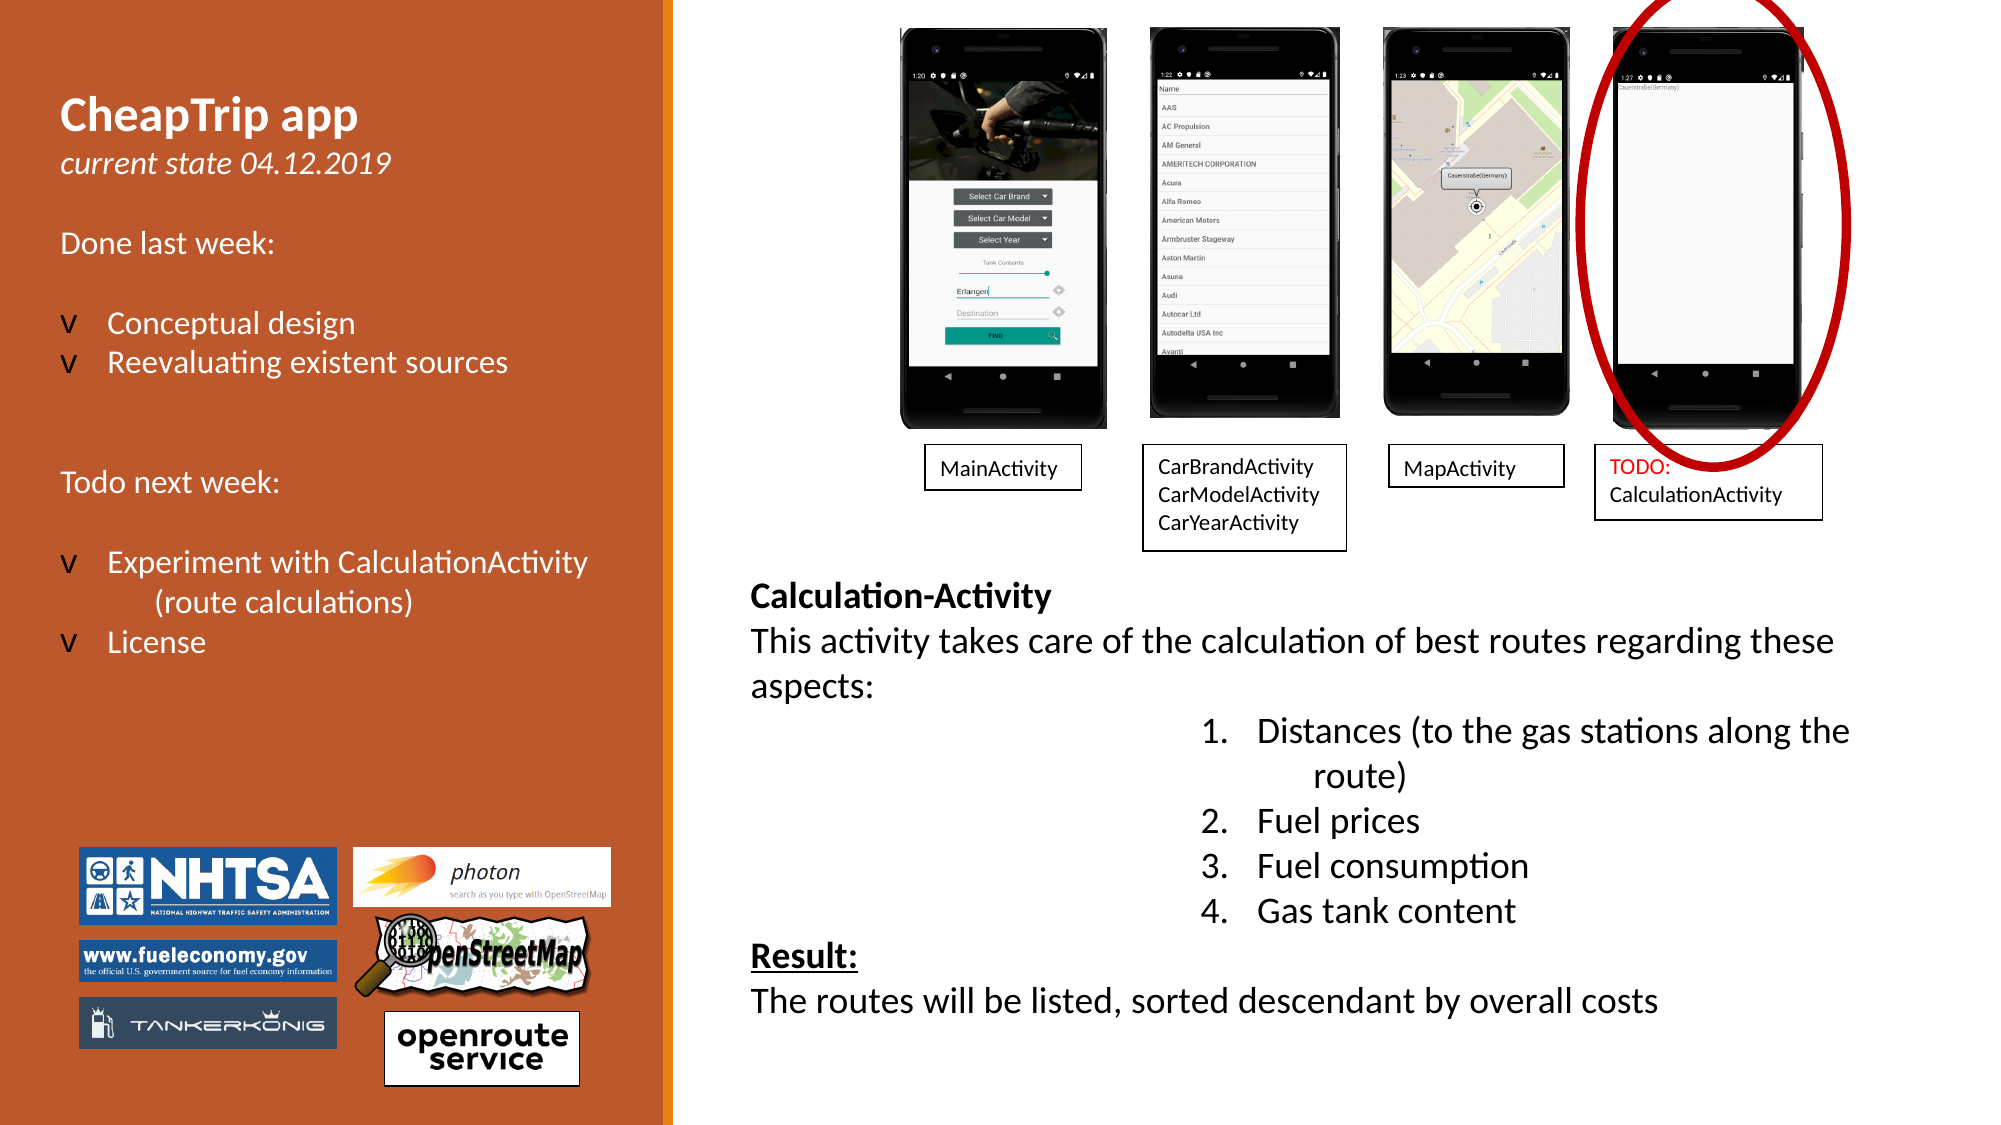

MainActivity
CarBrandActivity
CarModelActivity
CarYearActivity
MapActivity
TODO:
CalculationActivity
CheapTrip app
current state 04.12.2019
Done last week:
Conceptual design
Reevaluating existent sources
Todo next week:
Experiment with CalculationActivity (route calculations)
License
Calculation-Activity
This activity takes care of the calculation of best routes regarding these aspects:
Distances (to the gas stations along the route)
Fuel prices
Fuel consumption
Gas tank content
Result:
The routes will be listed, sorted descendant by overall costs